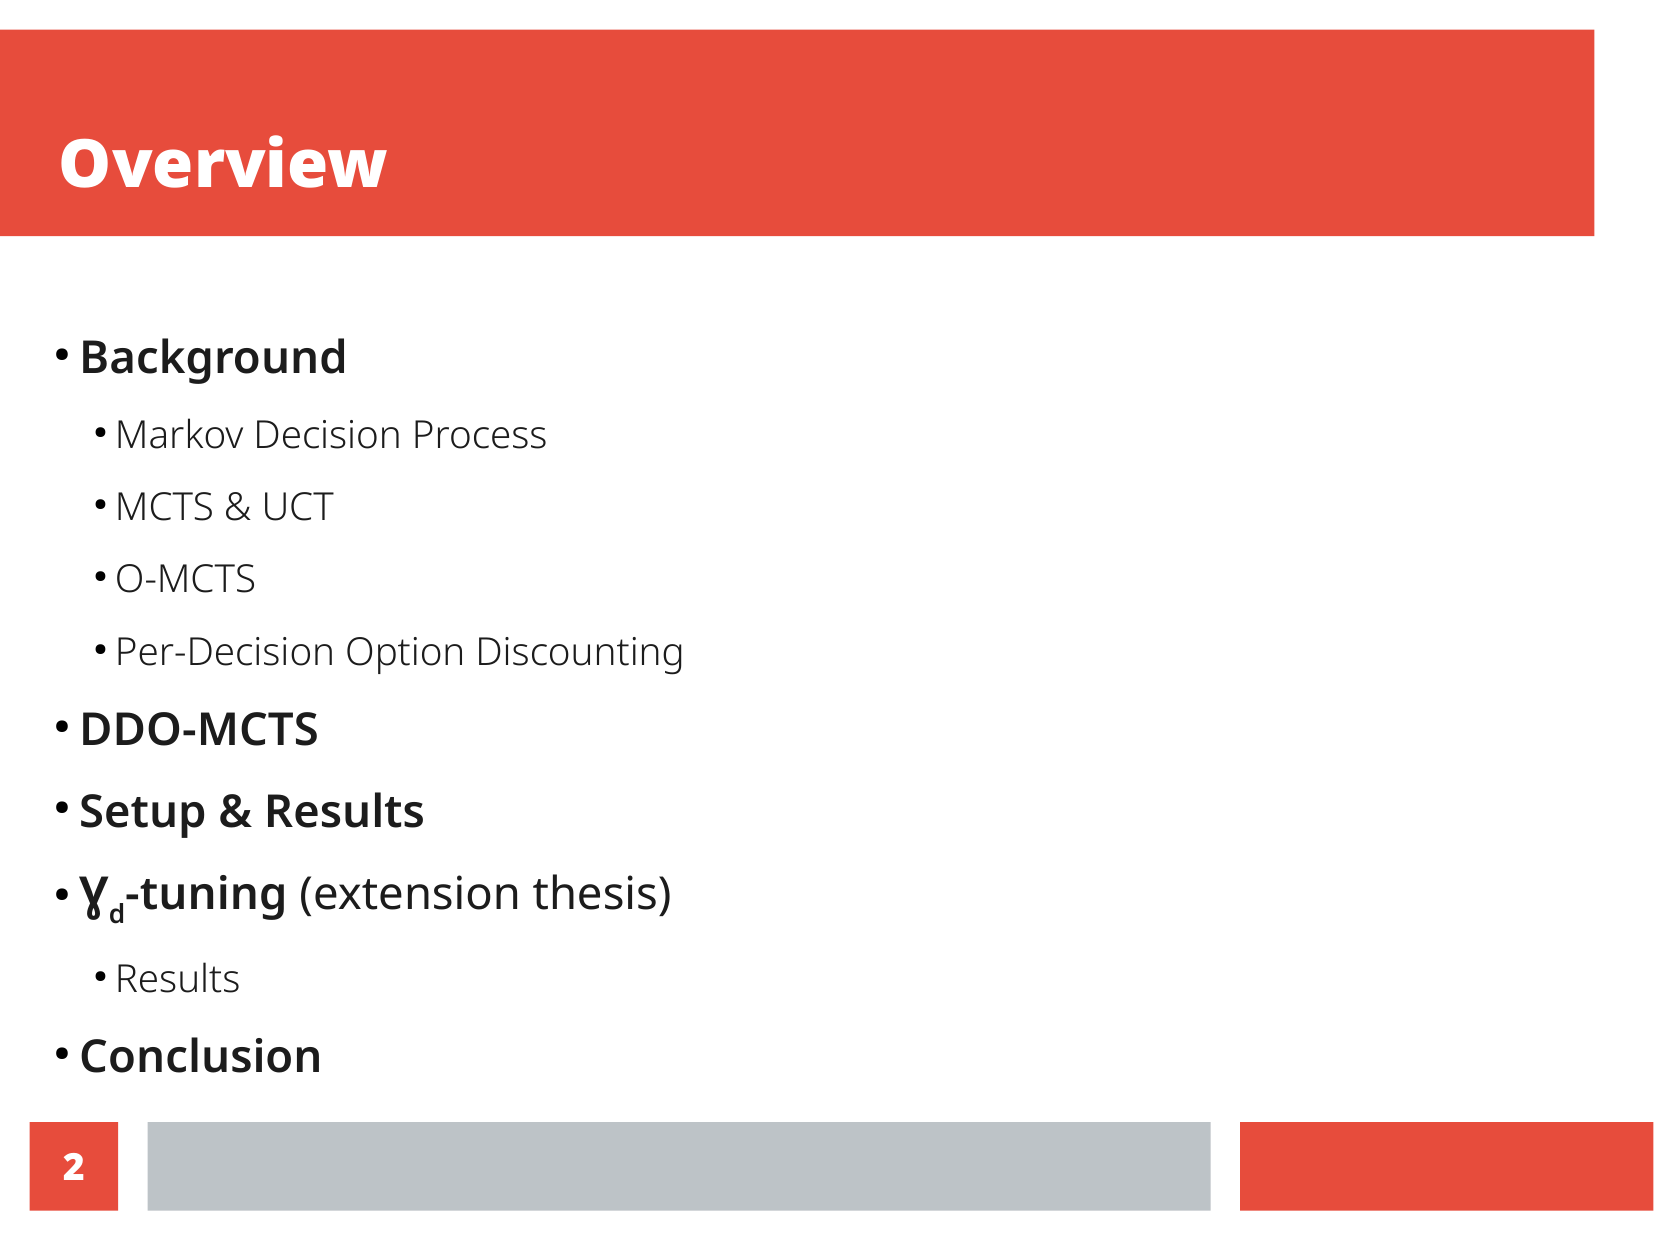

# Overview
 Background
 Markov Decision Process
 MCTS & UCT
 O-MCTS
 Per-Decision Option Discounting
 DDO-MCTS
 Setup & Results
 Ɣd-tuning (extension thesis)
 Results
 Conclusion
2